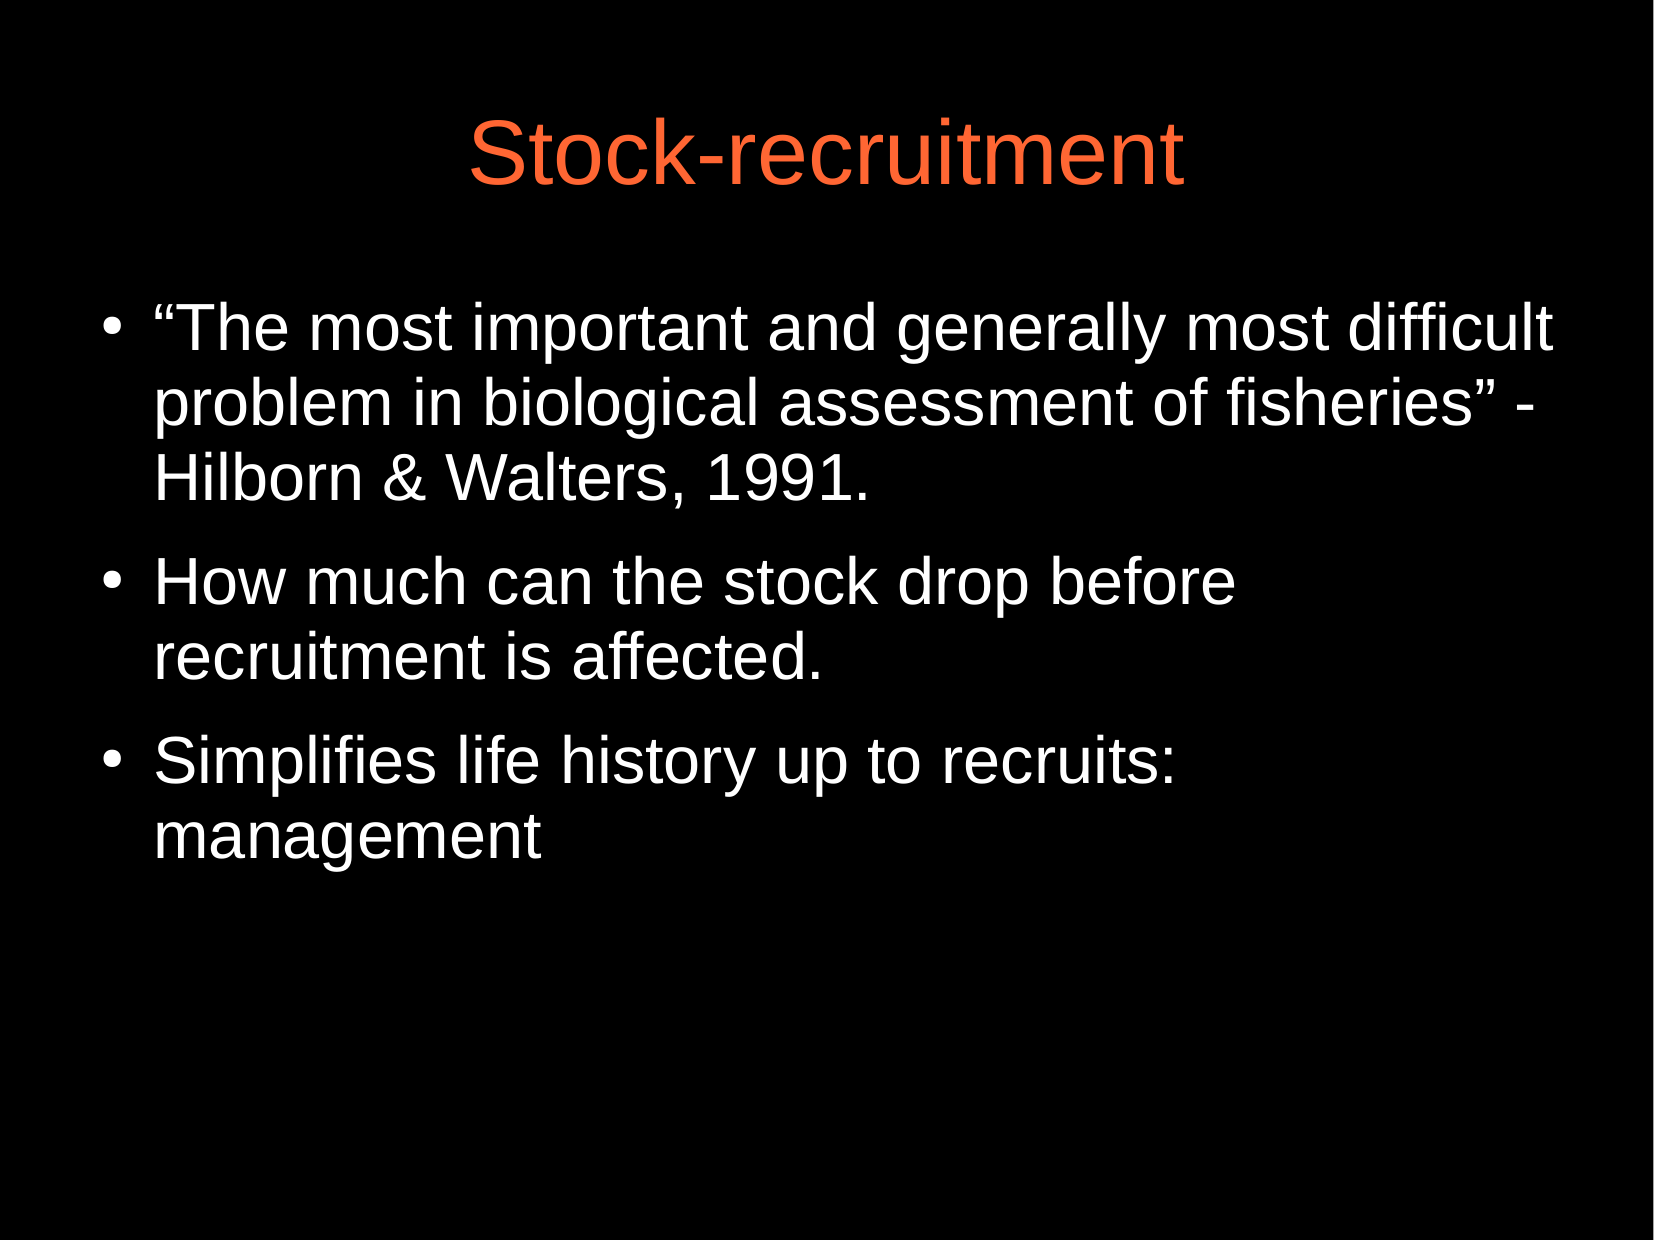

# Stock-recruitment
“The most important and generally most difficult problem in biological assessment of fisheries” - Hilborn & Walters, 1991.
How much can the stock drop before recruitment is affected.
Simplifies life history up to recruits: management